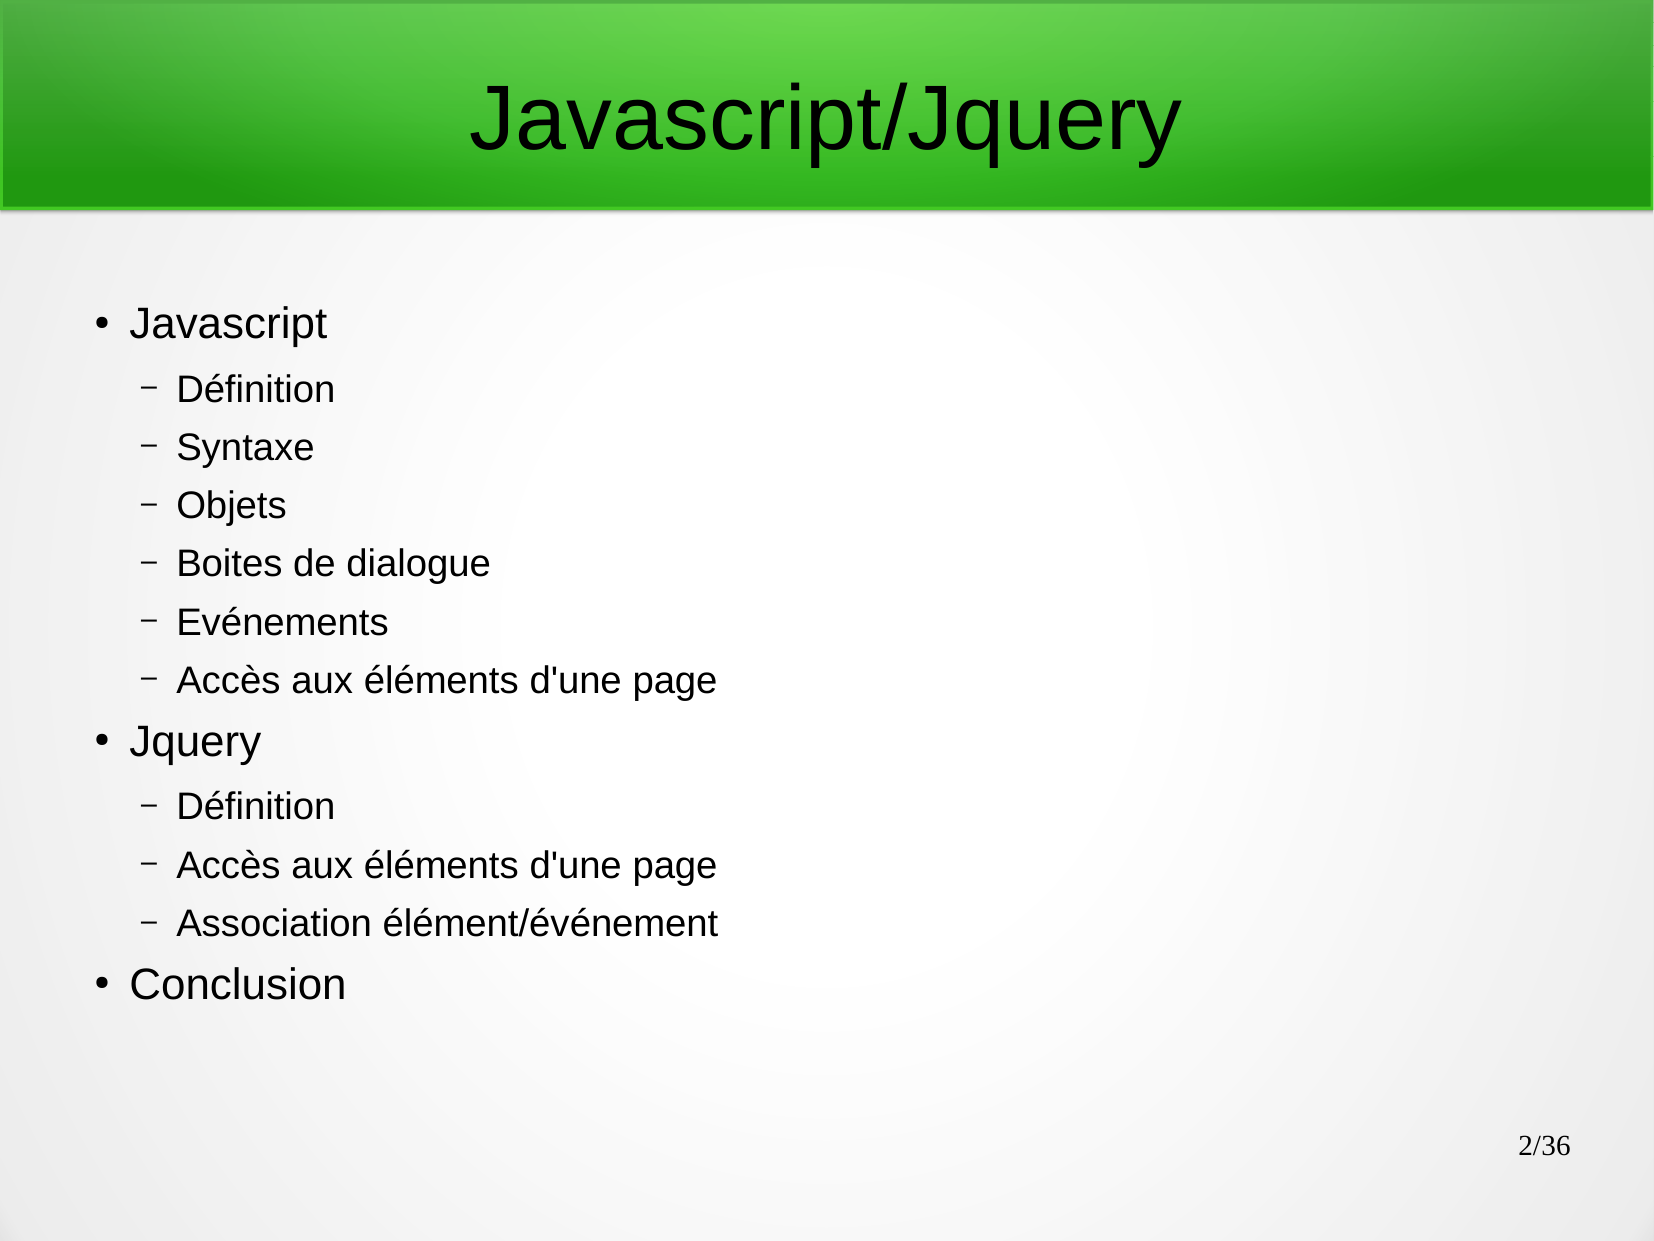

# Javascript/Jquery
Javascript
Définition
Syntaxe
Objets
Boites de dialogue
Evénements
Accès aux éléments d'une page
Jquery
Définition
Accès aux éléments d'une page
Association élément/événement
Conclusion
2